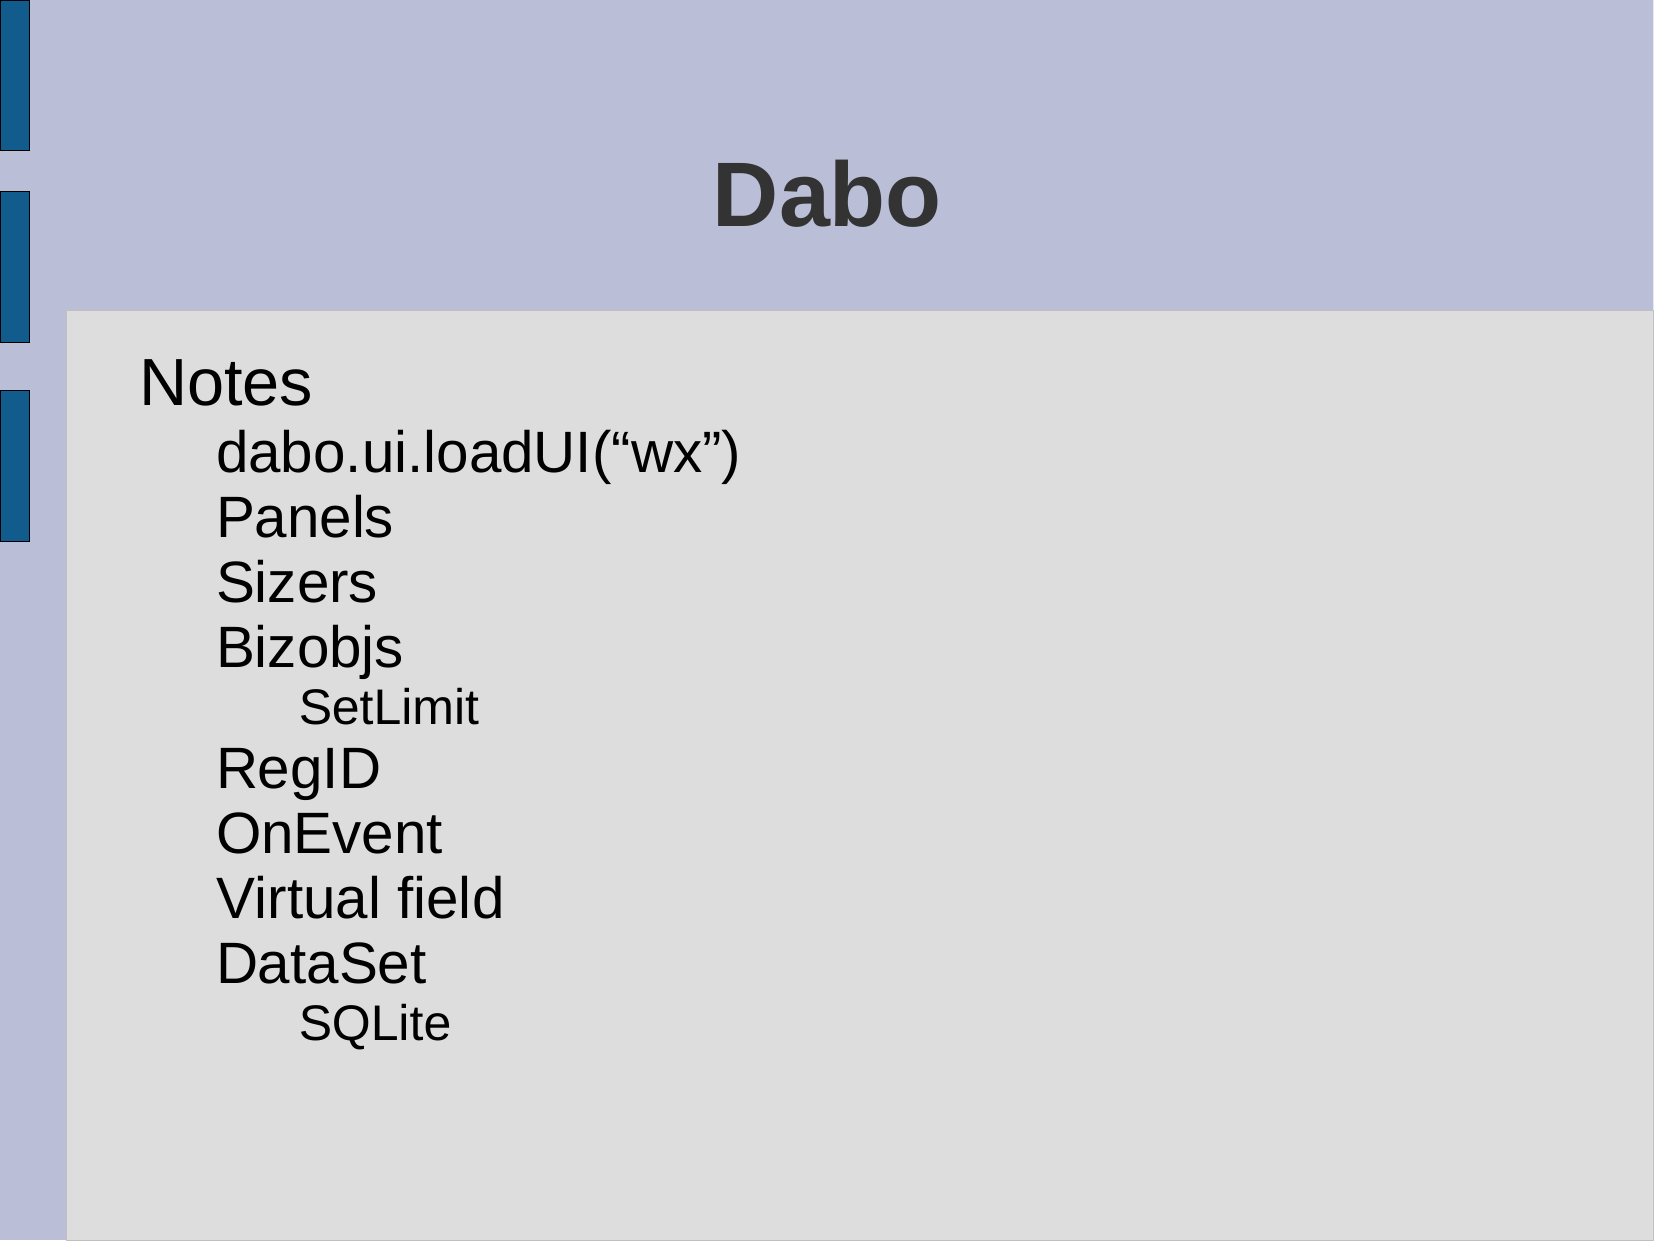

# Dabo
Notes
dabo.ui.loadUI(“wx”)
Panels
Sizers
Bizobjs
SetLimit
RegID
OnEvent
Virtual field
DataSet
SQLite